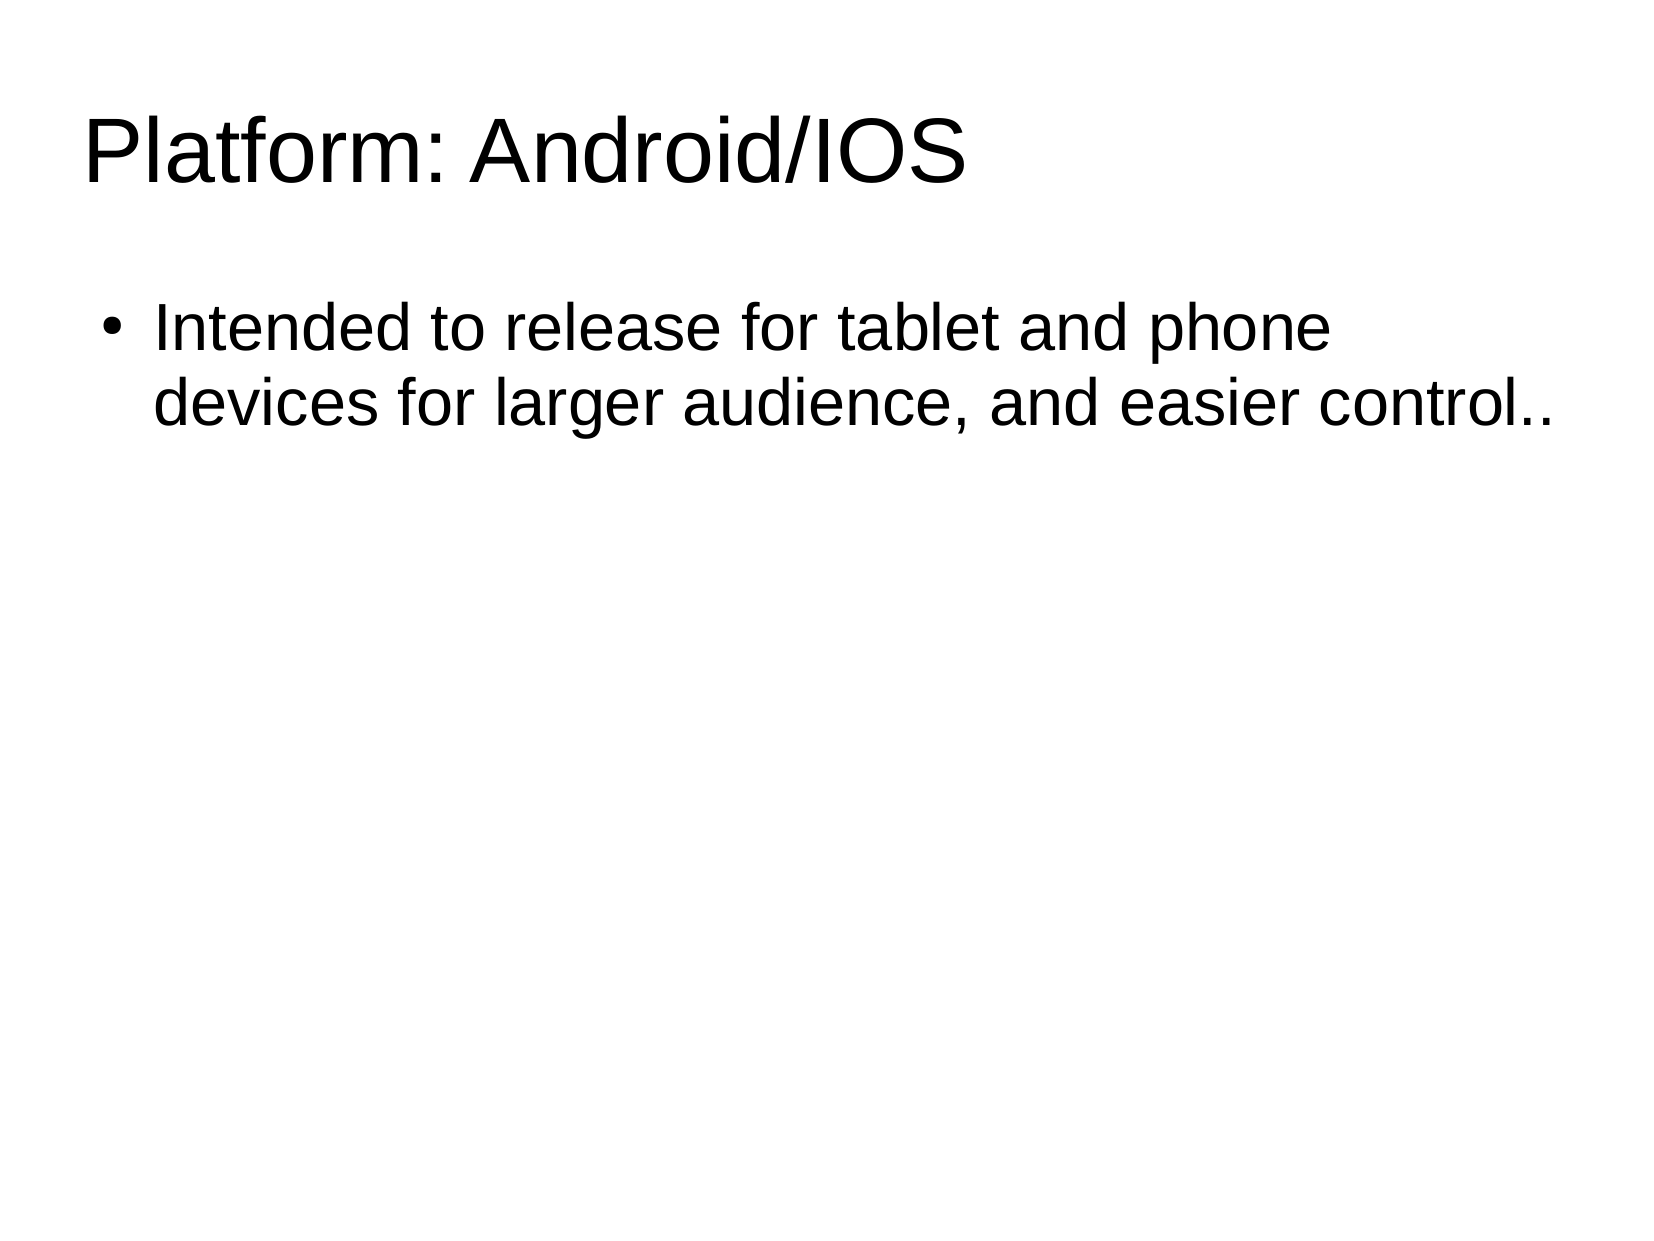

# Platform: Android/IOS
Intended to release for tablet and phone devices for larger audience, and easier control..